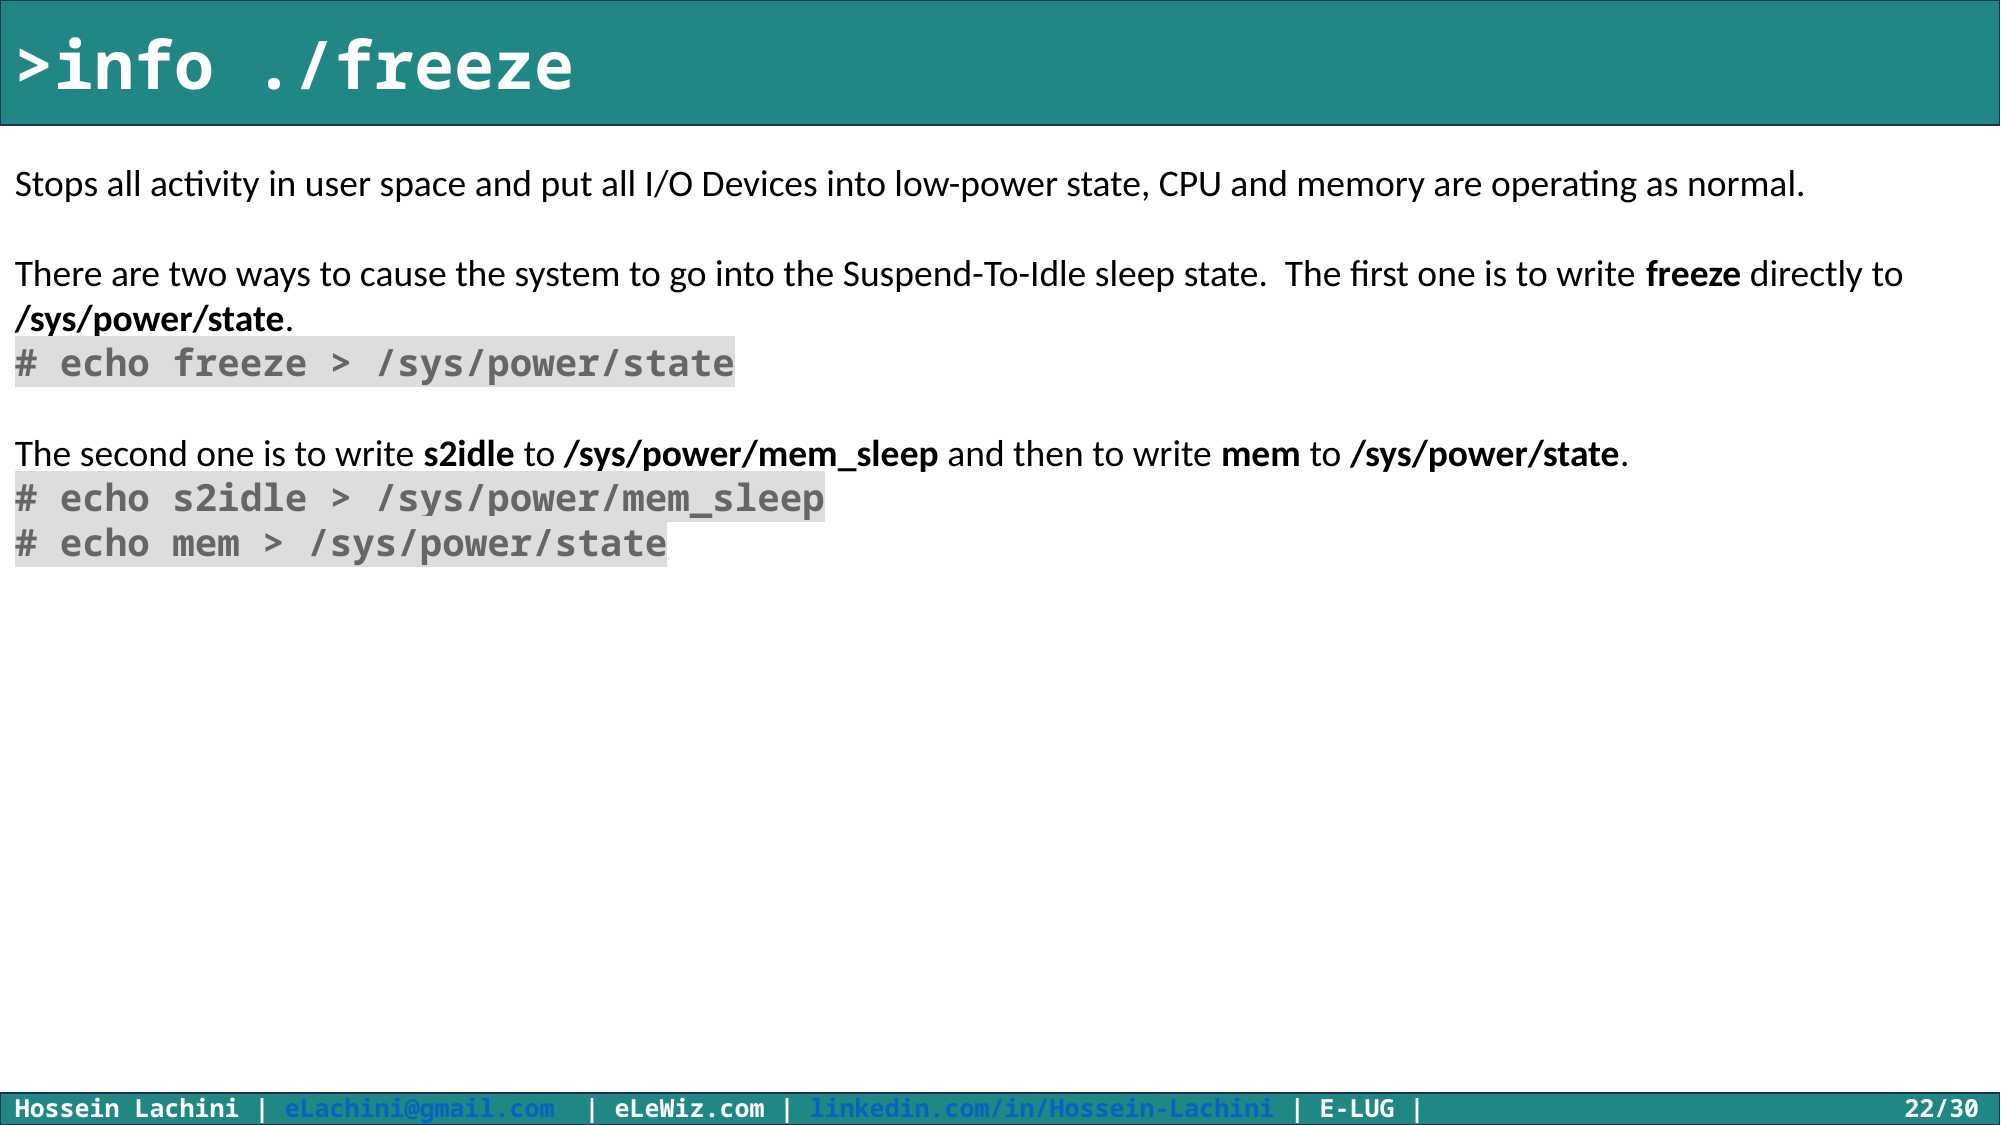

>info ./freeze
Stops all activity in user space and put all I/O Devices into low-power state, CPU and memory are operating as normal.
There are two ways to cause the system to go into the Suspend-To-Idle sleep state. The first one is to write freeze directly to /sys/power/state.
# echo freeze > /sys/power/state
The second one is to write s2idle to /sys/power/mem_sleep and then to write mem to /sys/power/state.
# echo s2idle > /sys/power/mem_sleep
# echo mem > /sys/power/state
Hossein Lachini | eLachini@gmail.com | eLeWiz.com | linkedin.com/in/Hossein-Lachini | E-LUG | 22/30